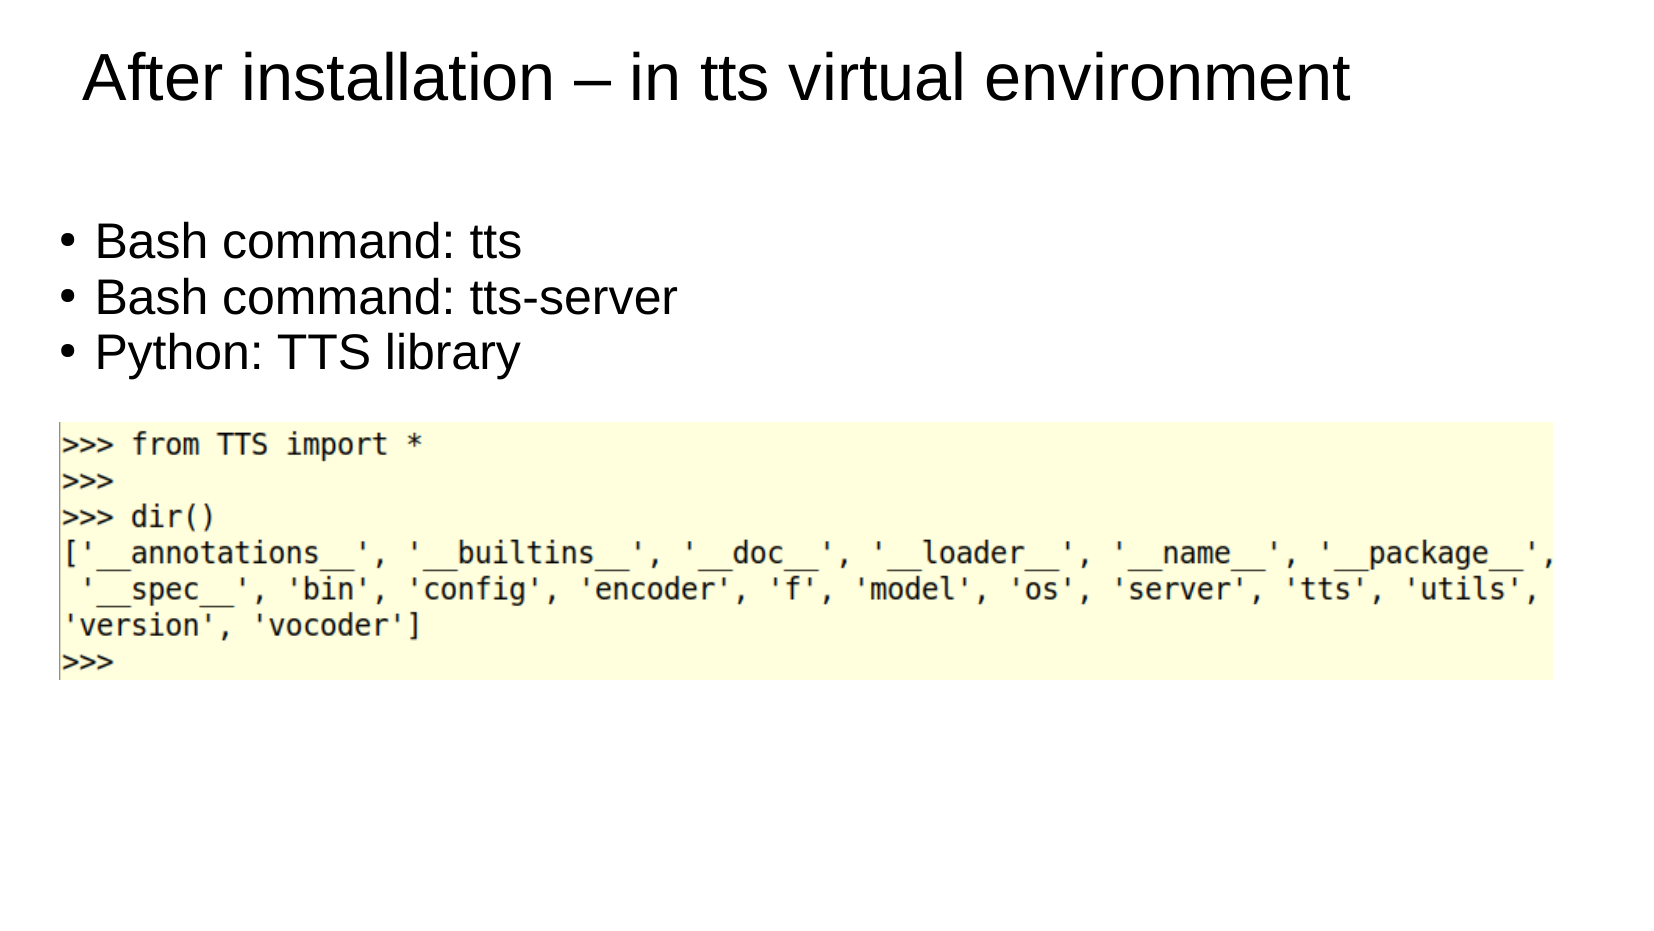

# After installation – in tts virtual environment
Bash command: tts
Bash command: tts-server
Python: TTS library